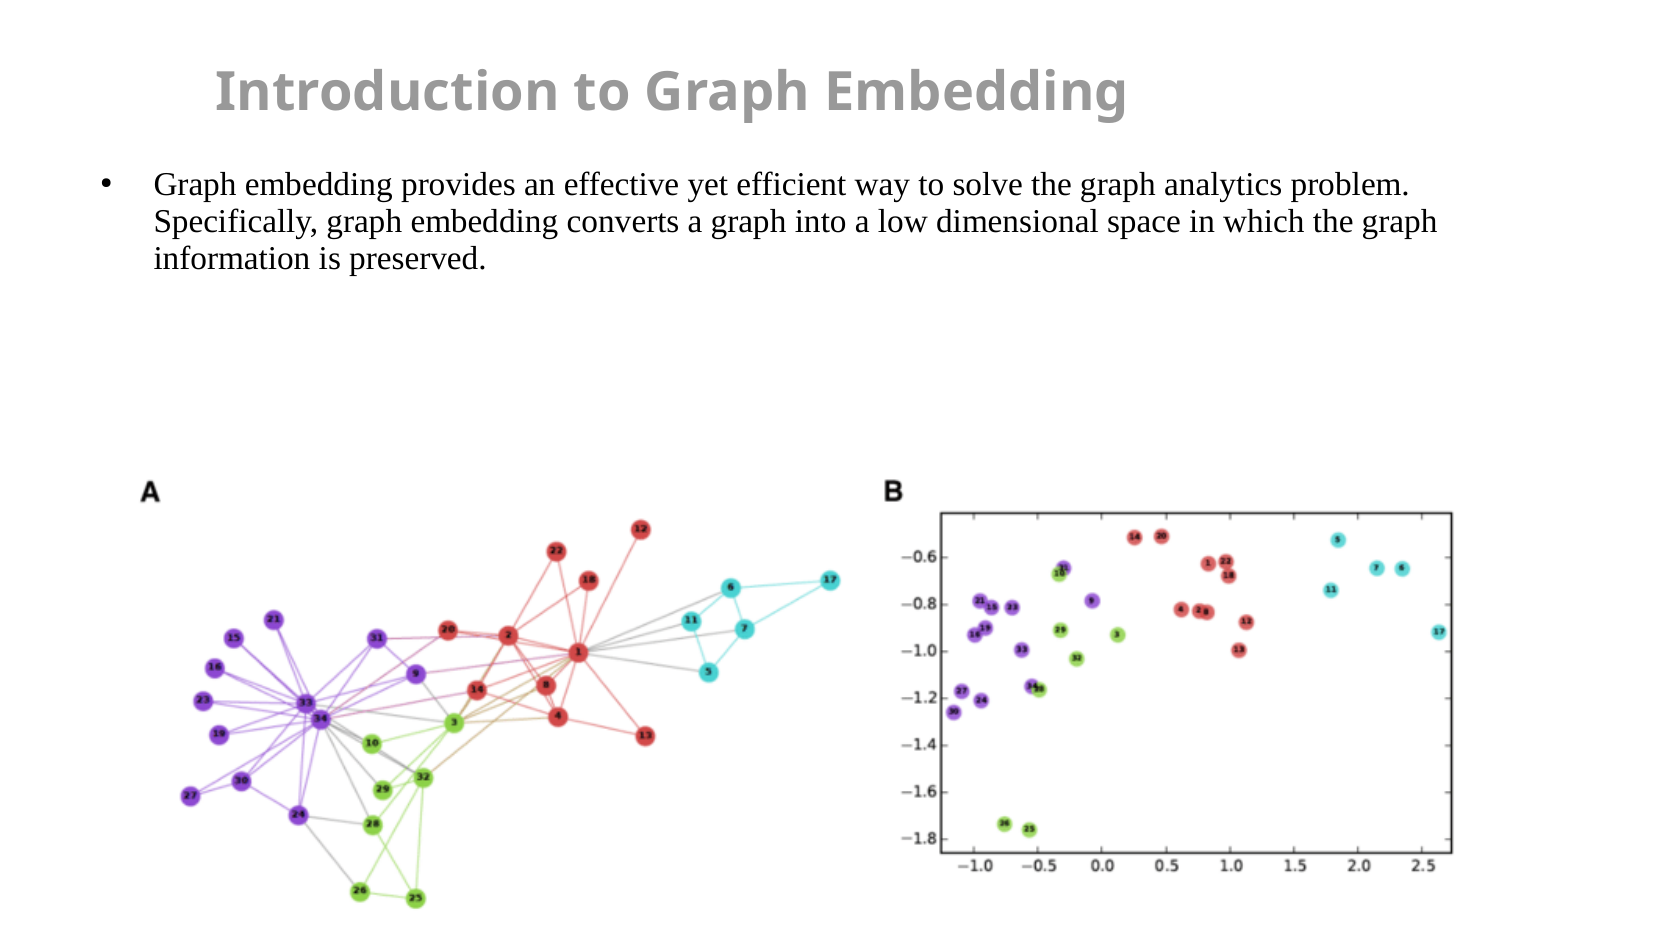

# Introduction to Graph Embedding
Graph embedding provides an effective yet efficient way to solve the graph analytics problem. Specifically, graph embedding converts a graph into a low dimensional space in which the graph information is preserved.